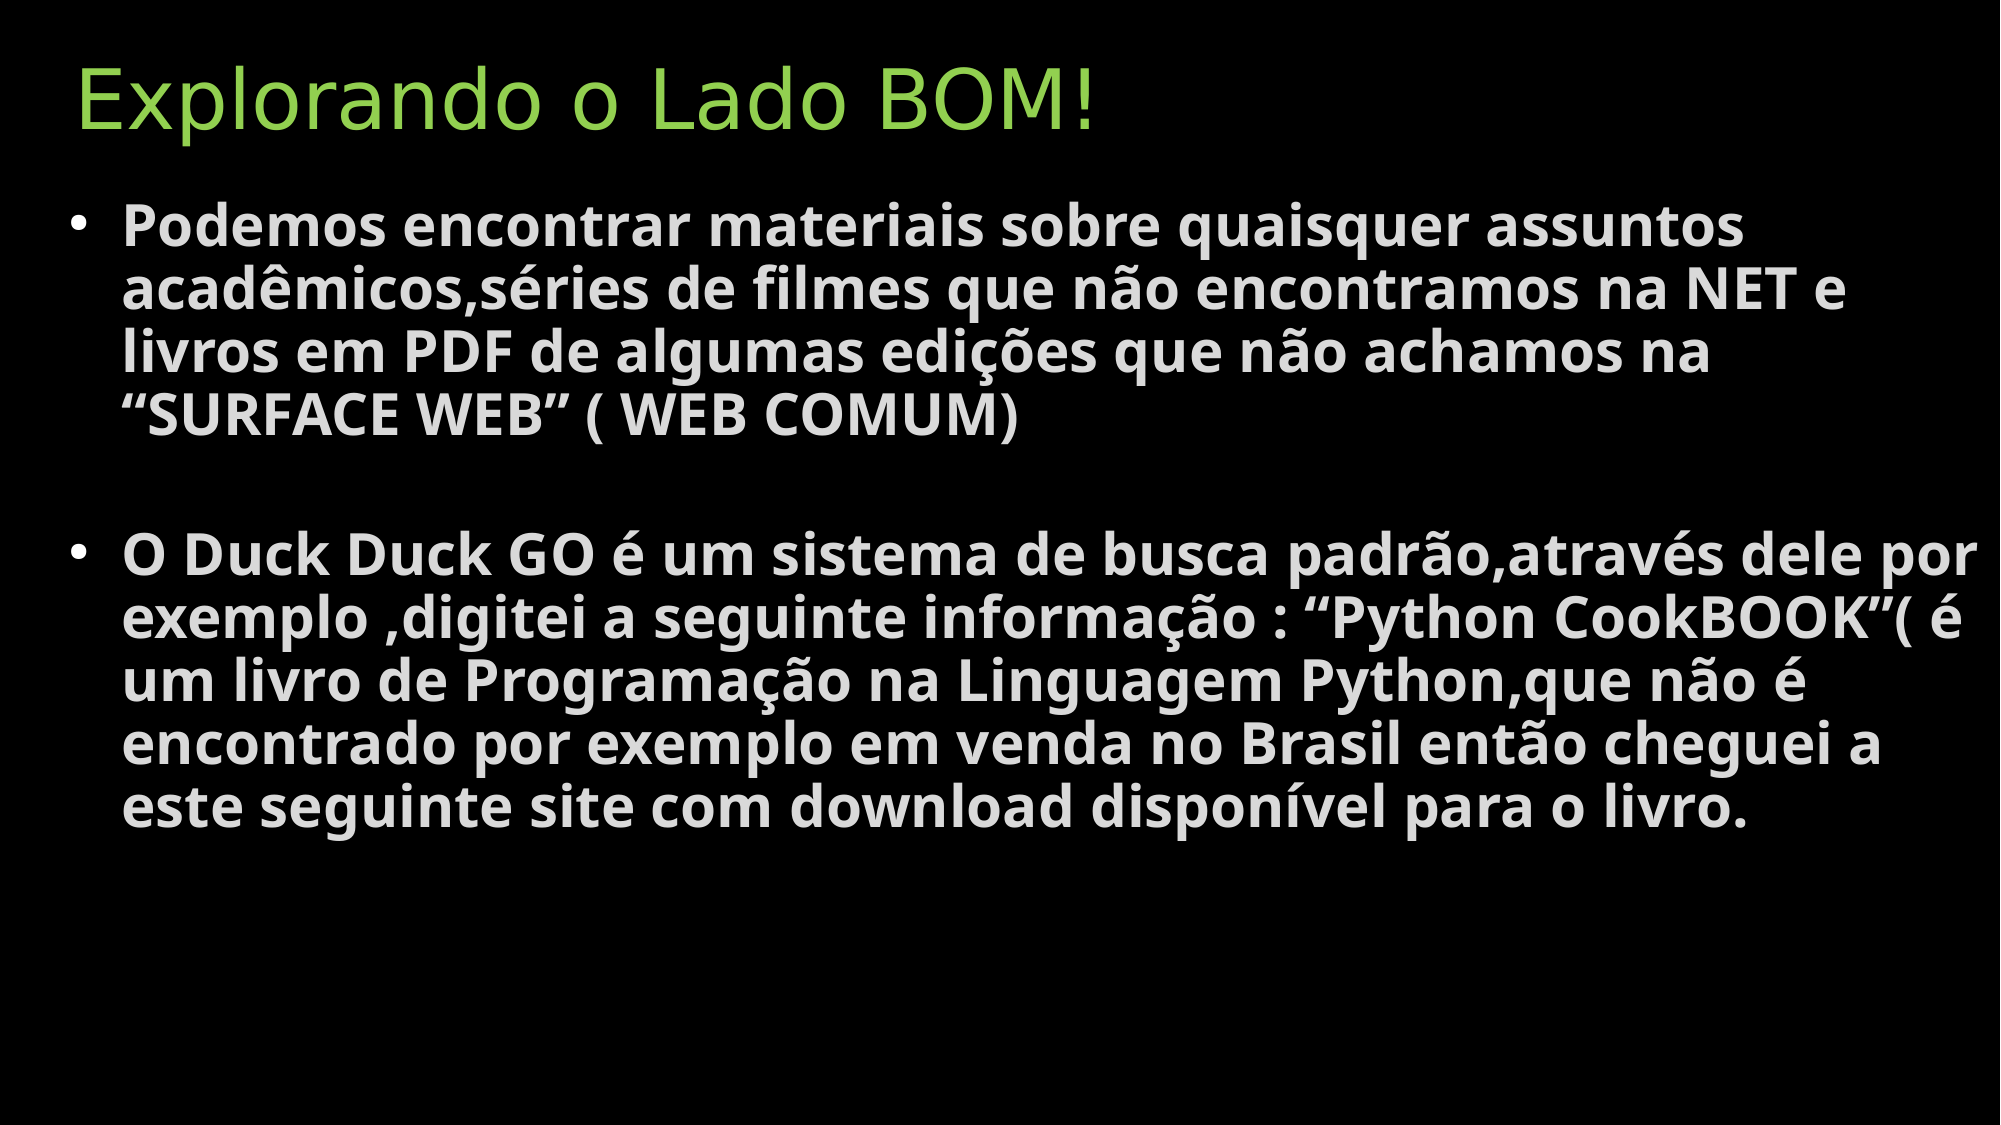

# Explorando o Lado BOM!
Podemos encontrar materiais sobre quaisquer assuntos acadêmicos,séries de filmes que não encontramos na NET e livros em PDF de algumas edições que não achamos na “SURFACE WEB” ( WEB COMUM)
O Duck Duck GO é um sistema de busca padrão,através dele por exemplo ,digitei a seguinte informação : “Python CookBOOK”( é um livro de Programação na Linguagem Python,que não é encontrado por exemplo em venda no Brasil então cheguei a este seguinte site com download disponível para o livro.